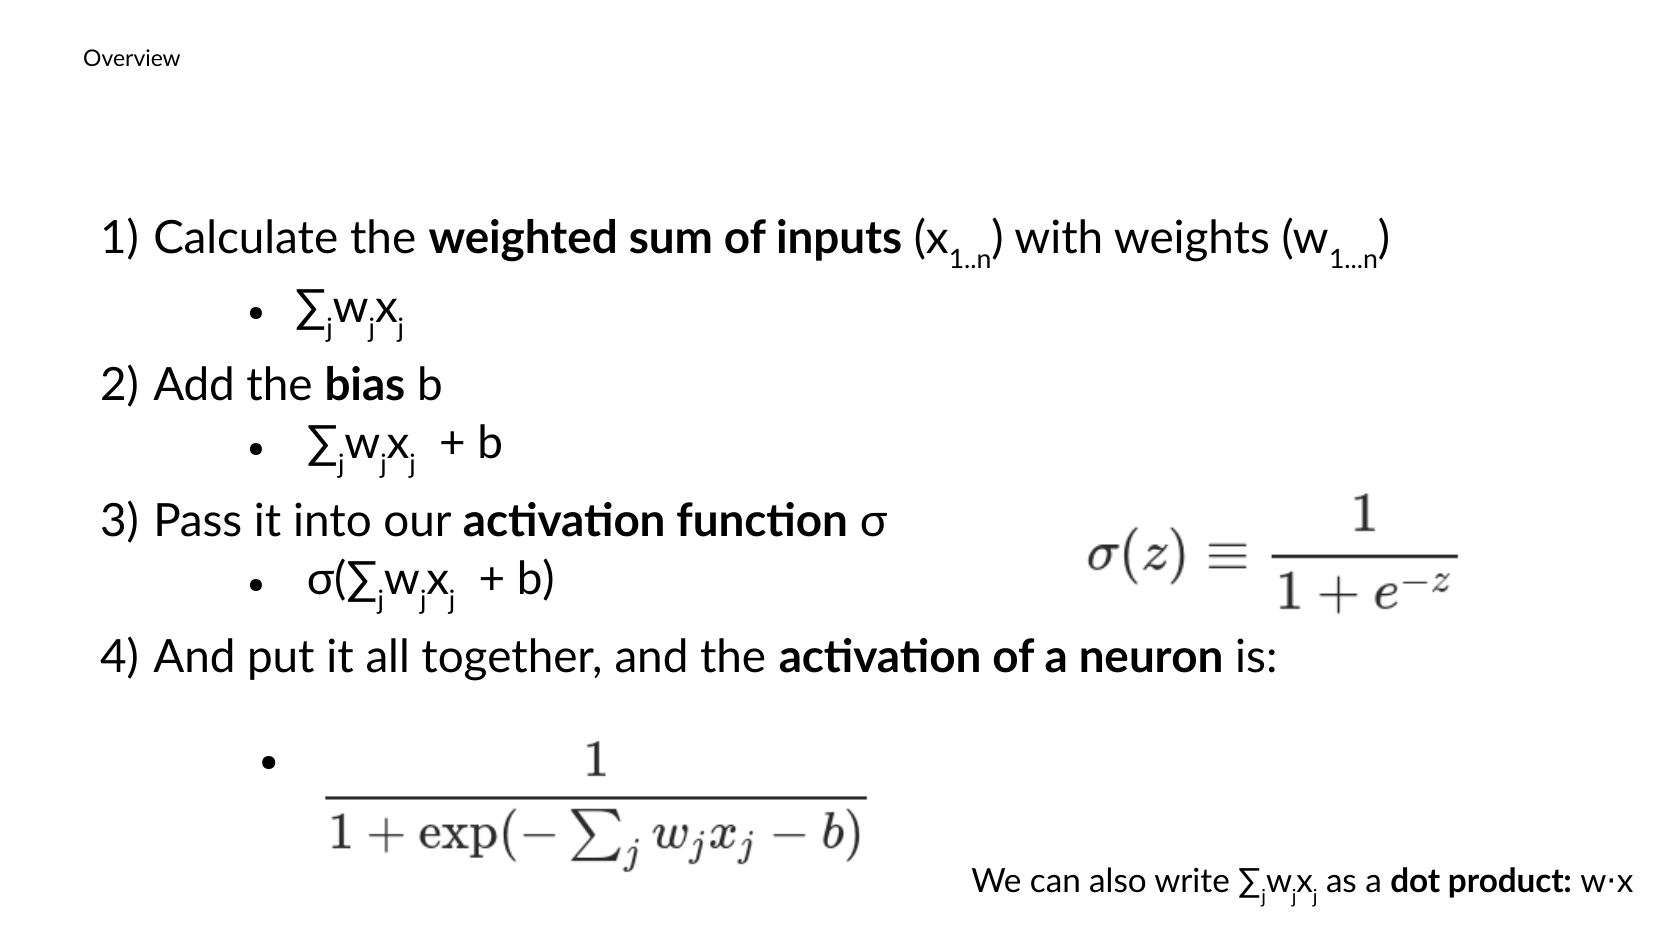

# Overview
Calculate the weighted sum of inputs (x1..n) with weights (w1...n)
∑jwjxj
Add the bias b
 ∑jwjxj + b
Pass it into our activation function σ
 σ(∑jwjxj + b)
And put it all together, and the activation of a neuron is:
We can also write ∑jwjxj as a dot product: w⋅x